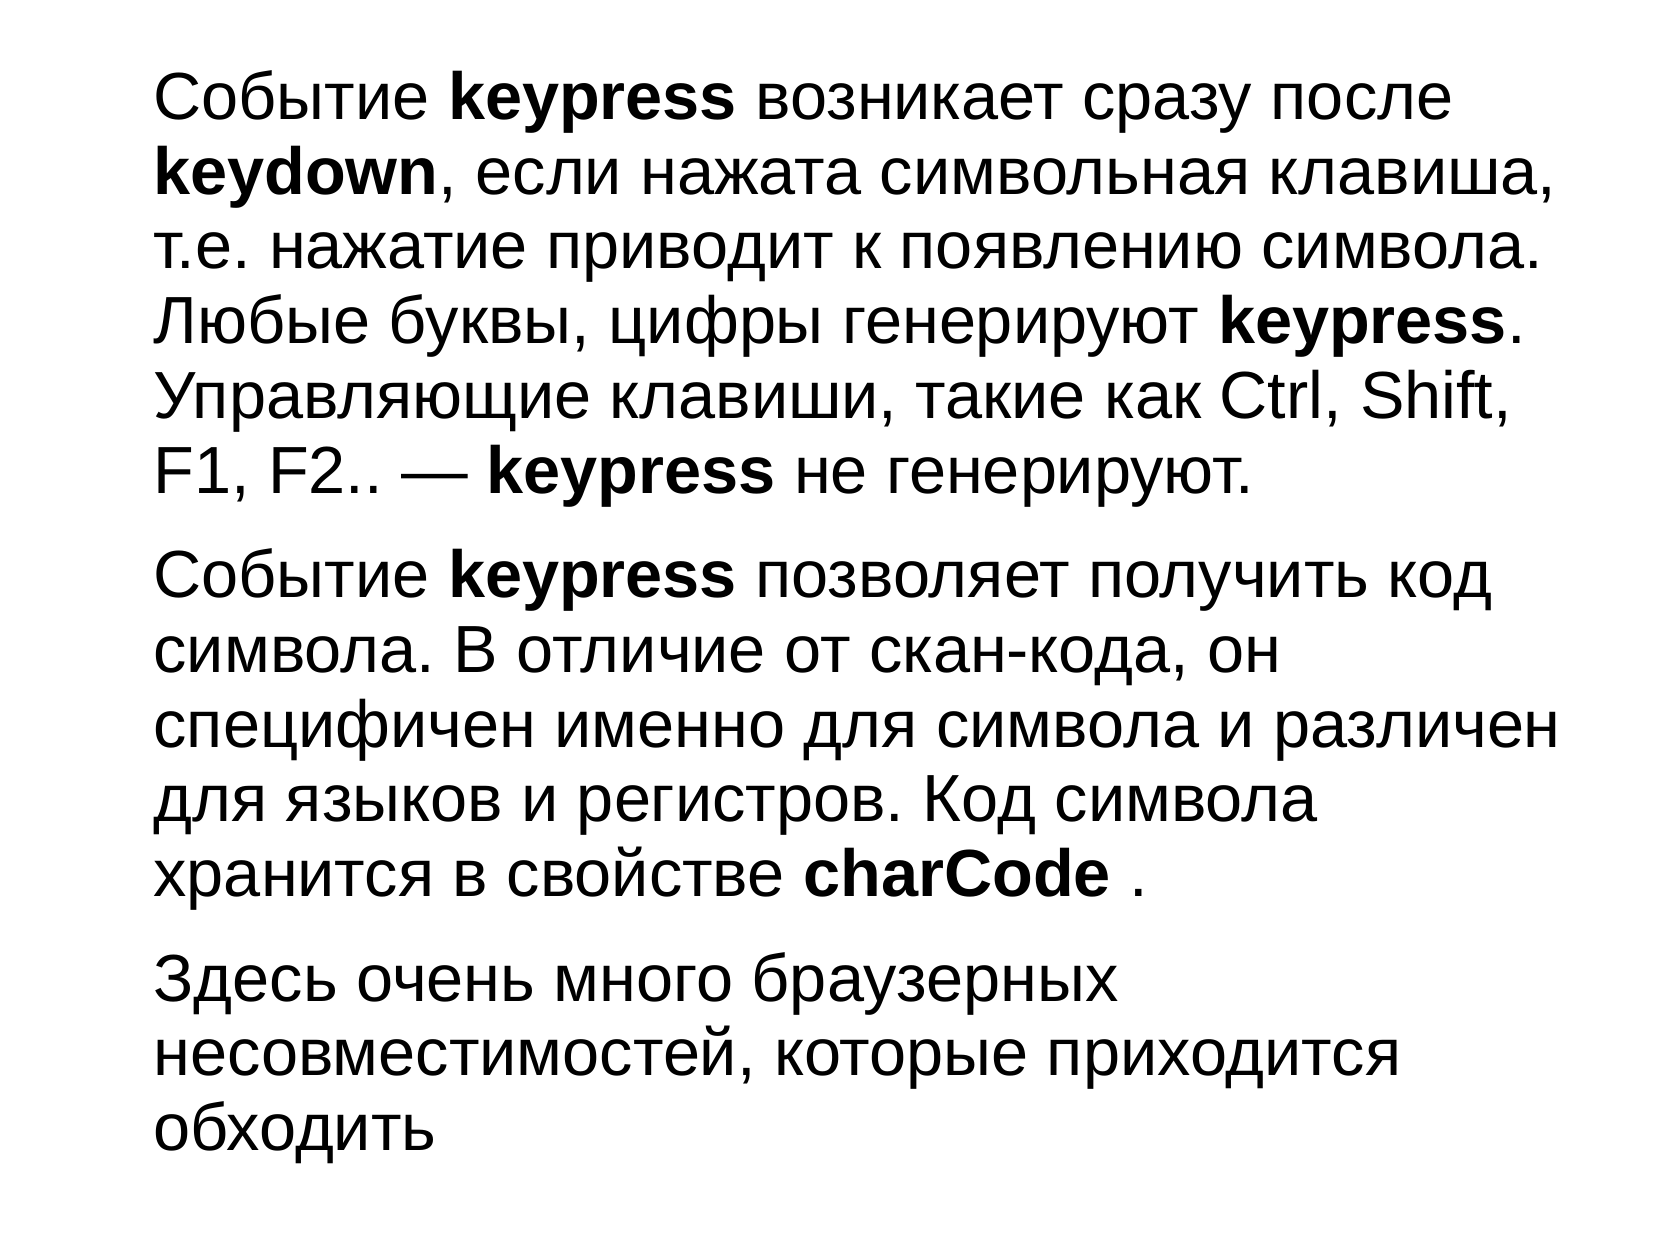

# Событие keypress возникает сразу после keydown, если нажата символьная клавиша, т.е. нажатие приводит к появлению символа. Любые буквы, цифры генерируют keypress. Управляющие клавиши, такие как Ctrl, Shift, F1, F2.. — keypress не генерируют.
Событие keypress позволяет получить код символа. В отличие от скан-кода, он специфичен именно для символа и различен для языков и регистров. Код символа хранится в свойстве charCode .
Здесь очень много браузерных несовместимостей, которые приходится обходить